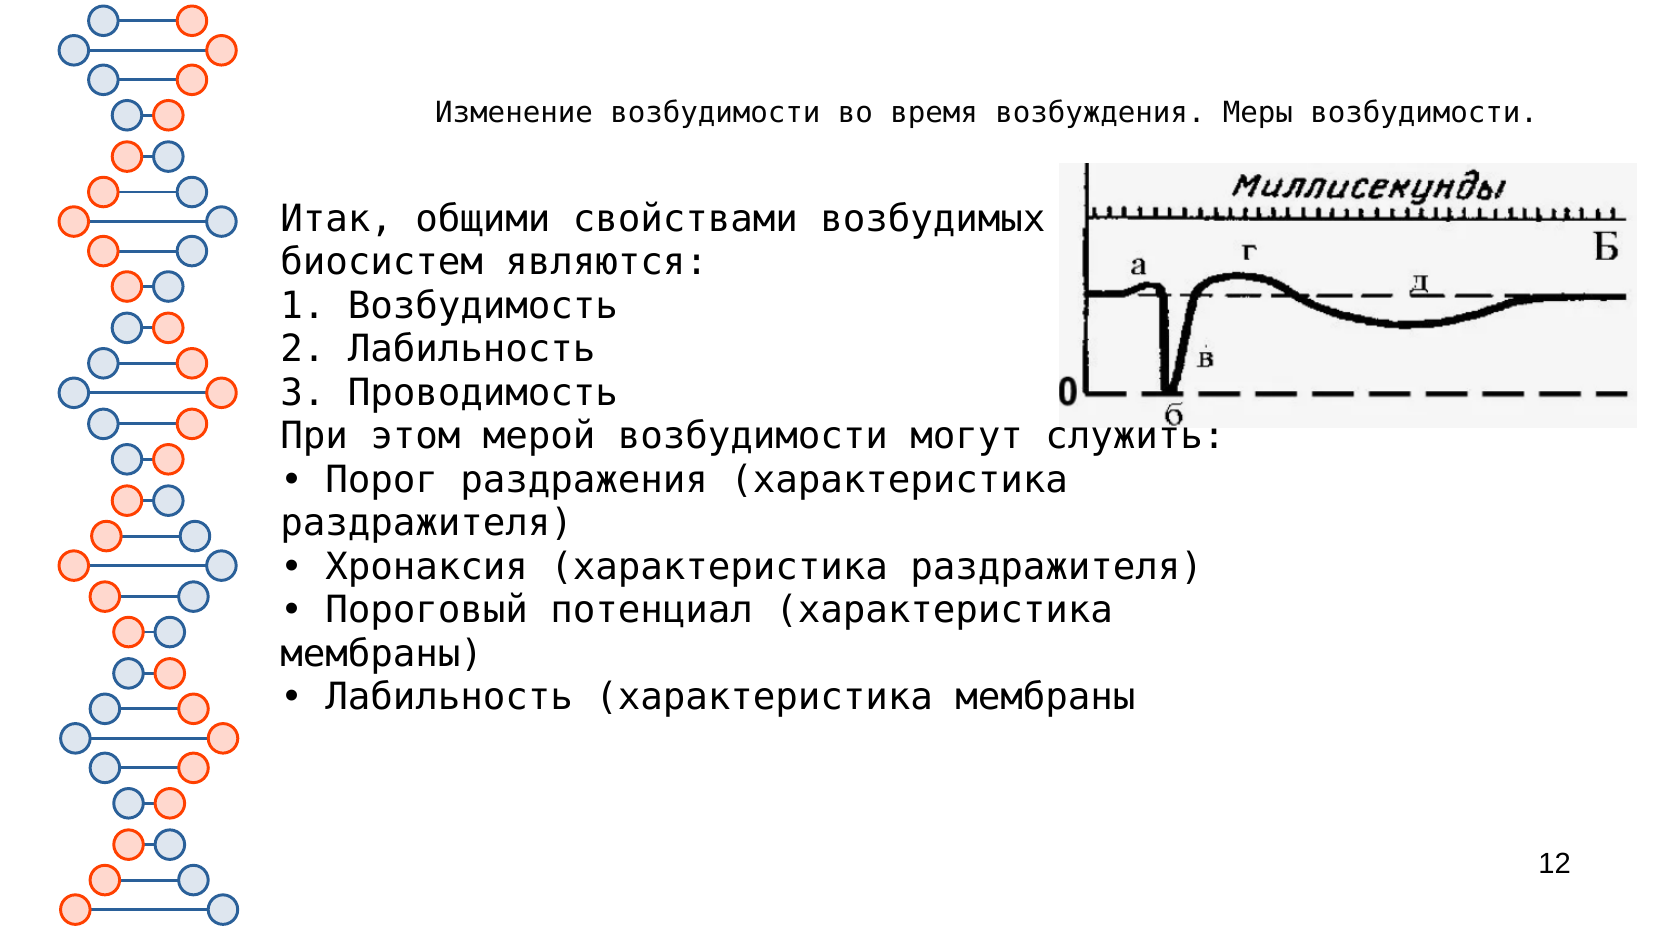

# Изменение возбудимости во время возбуждения. Меры возбудимости.
Итак, общими свойствами возбудимых биосистем являются:
1. Возбудимость
2. Лабильность
3. Проводимость
При этом мерой возбудимости могут служить:
• Порог раздражения (характеристика раздражителя)
• Хронаксия (характеристика раздражителя)
• Пороговый потенциал (характеристика мембраны)
• Лабильность (характеристика мембраны
12